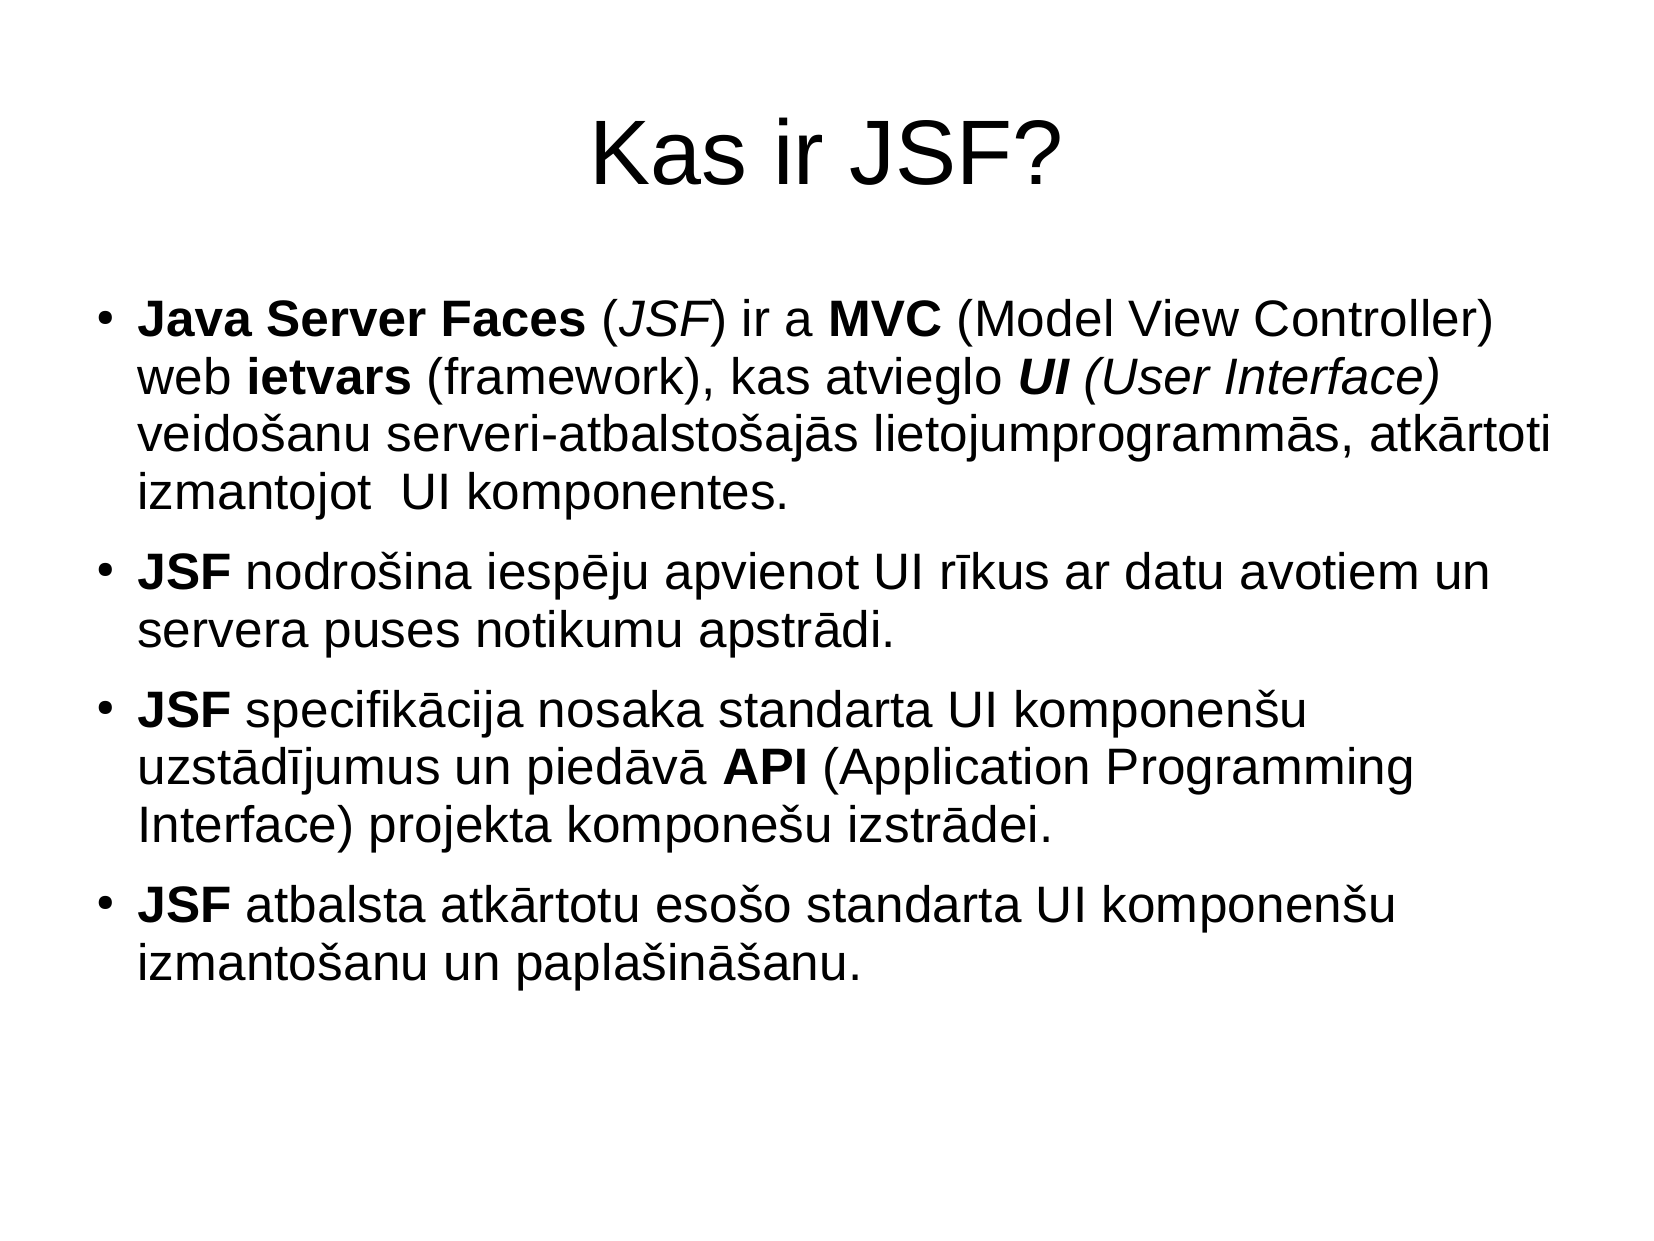

# Kas ir JSF?
Java Server Faces (JSF) ir a MVC (Model View Controller) web ietvars (framework), kas atvieglo UI (User Interface) veidošanu serveri-atbalstošajās lietojumprogrammās, atkārtoti izmantojot UI komponentes.
JSF nodrošina iespēju apvienot UI rīkus ar datu avotiem un servera puses notikumu apstrādi.
JSF specifikācija nosaka standarta UI komponenšu uzstādījumus un piedāvā API (Application Programming Interface) projekta komponešu izstrādei.
JSF atbalsta atkārtotu esošo standarta UI komponenšu izmantošanu un paplašināšanu.